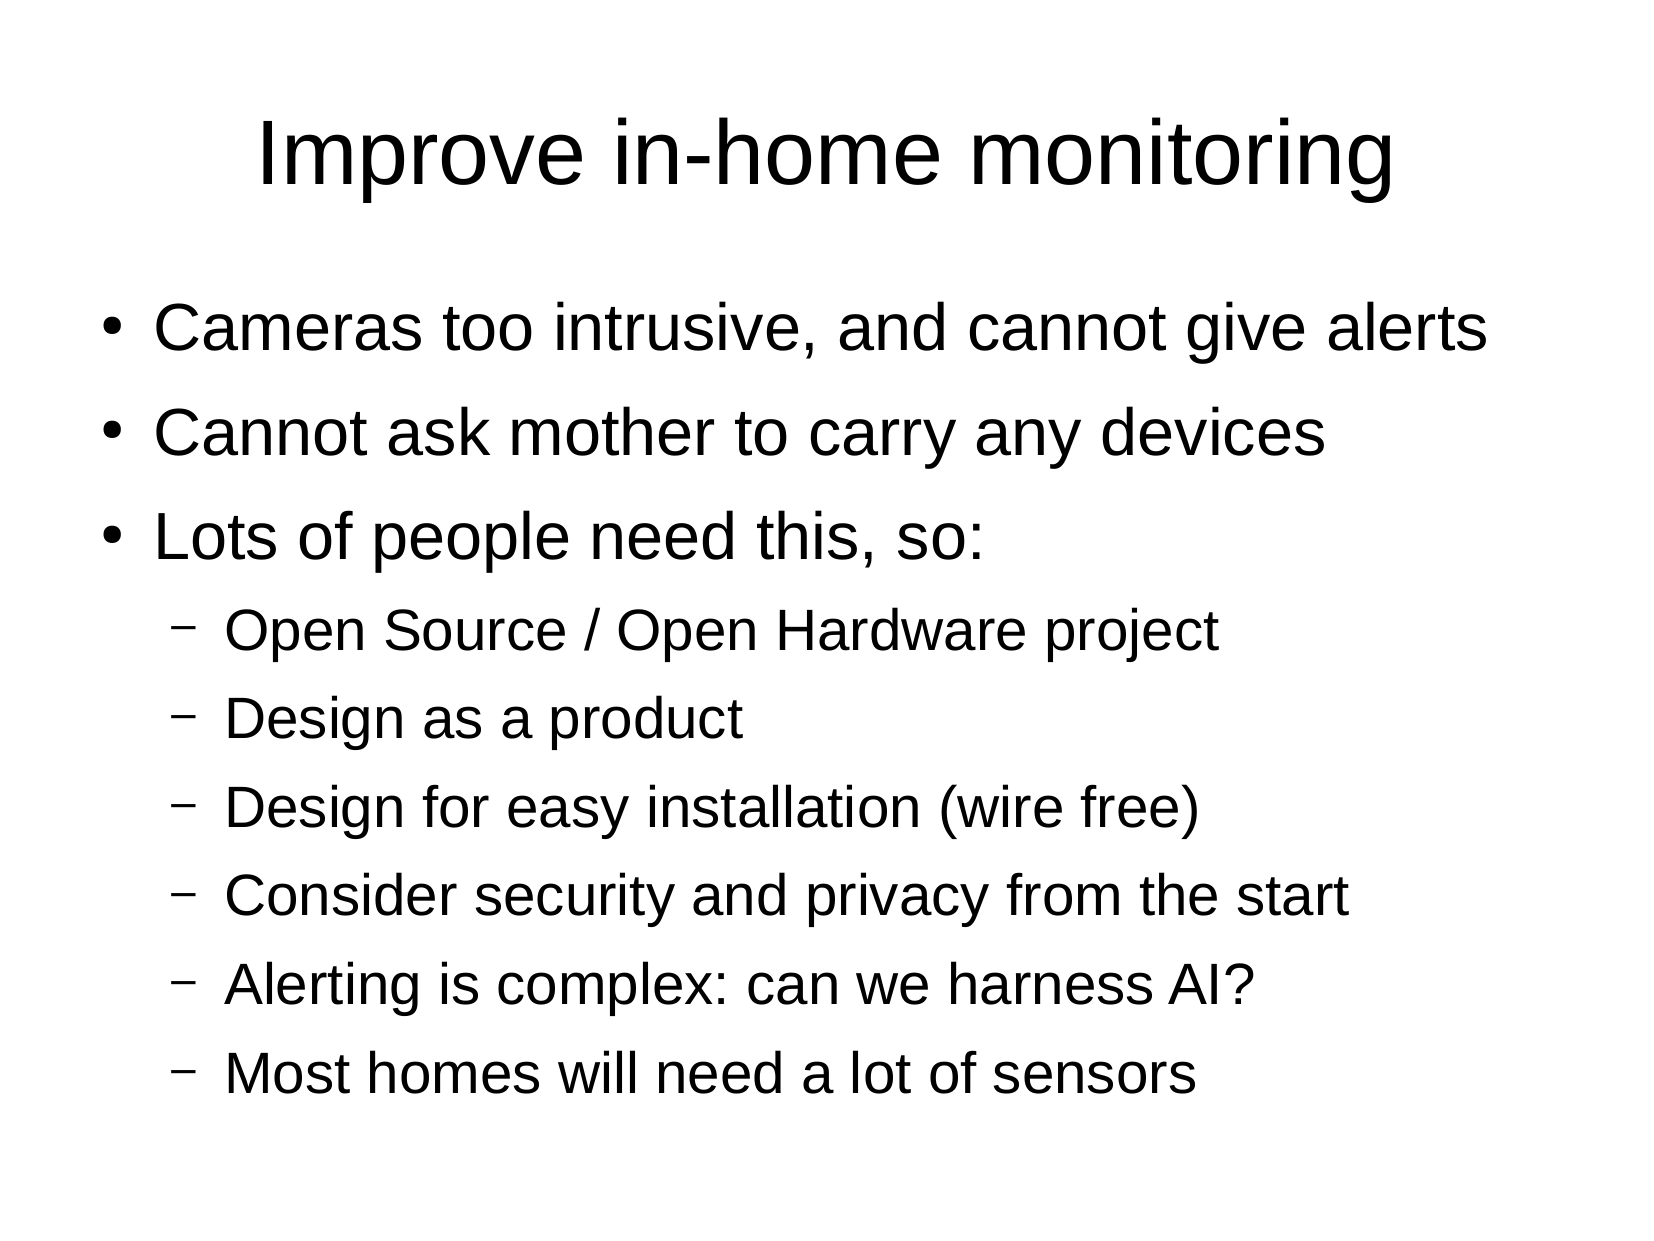

# Improve in-home monitoring
Cameras too intrusive, and cannot give alerts
Cannot ask mother to carry any devices
Lots of people need this, so:
Open Source / Open Hardware project
Design as a product
Design for easy installation (wire free)
Consider security and privacy from the start
Alerting is complex: can we harness AI?
Most homes will need a lot of sensors